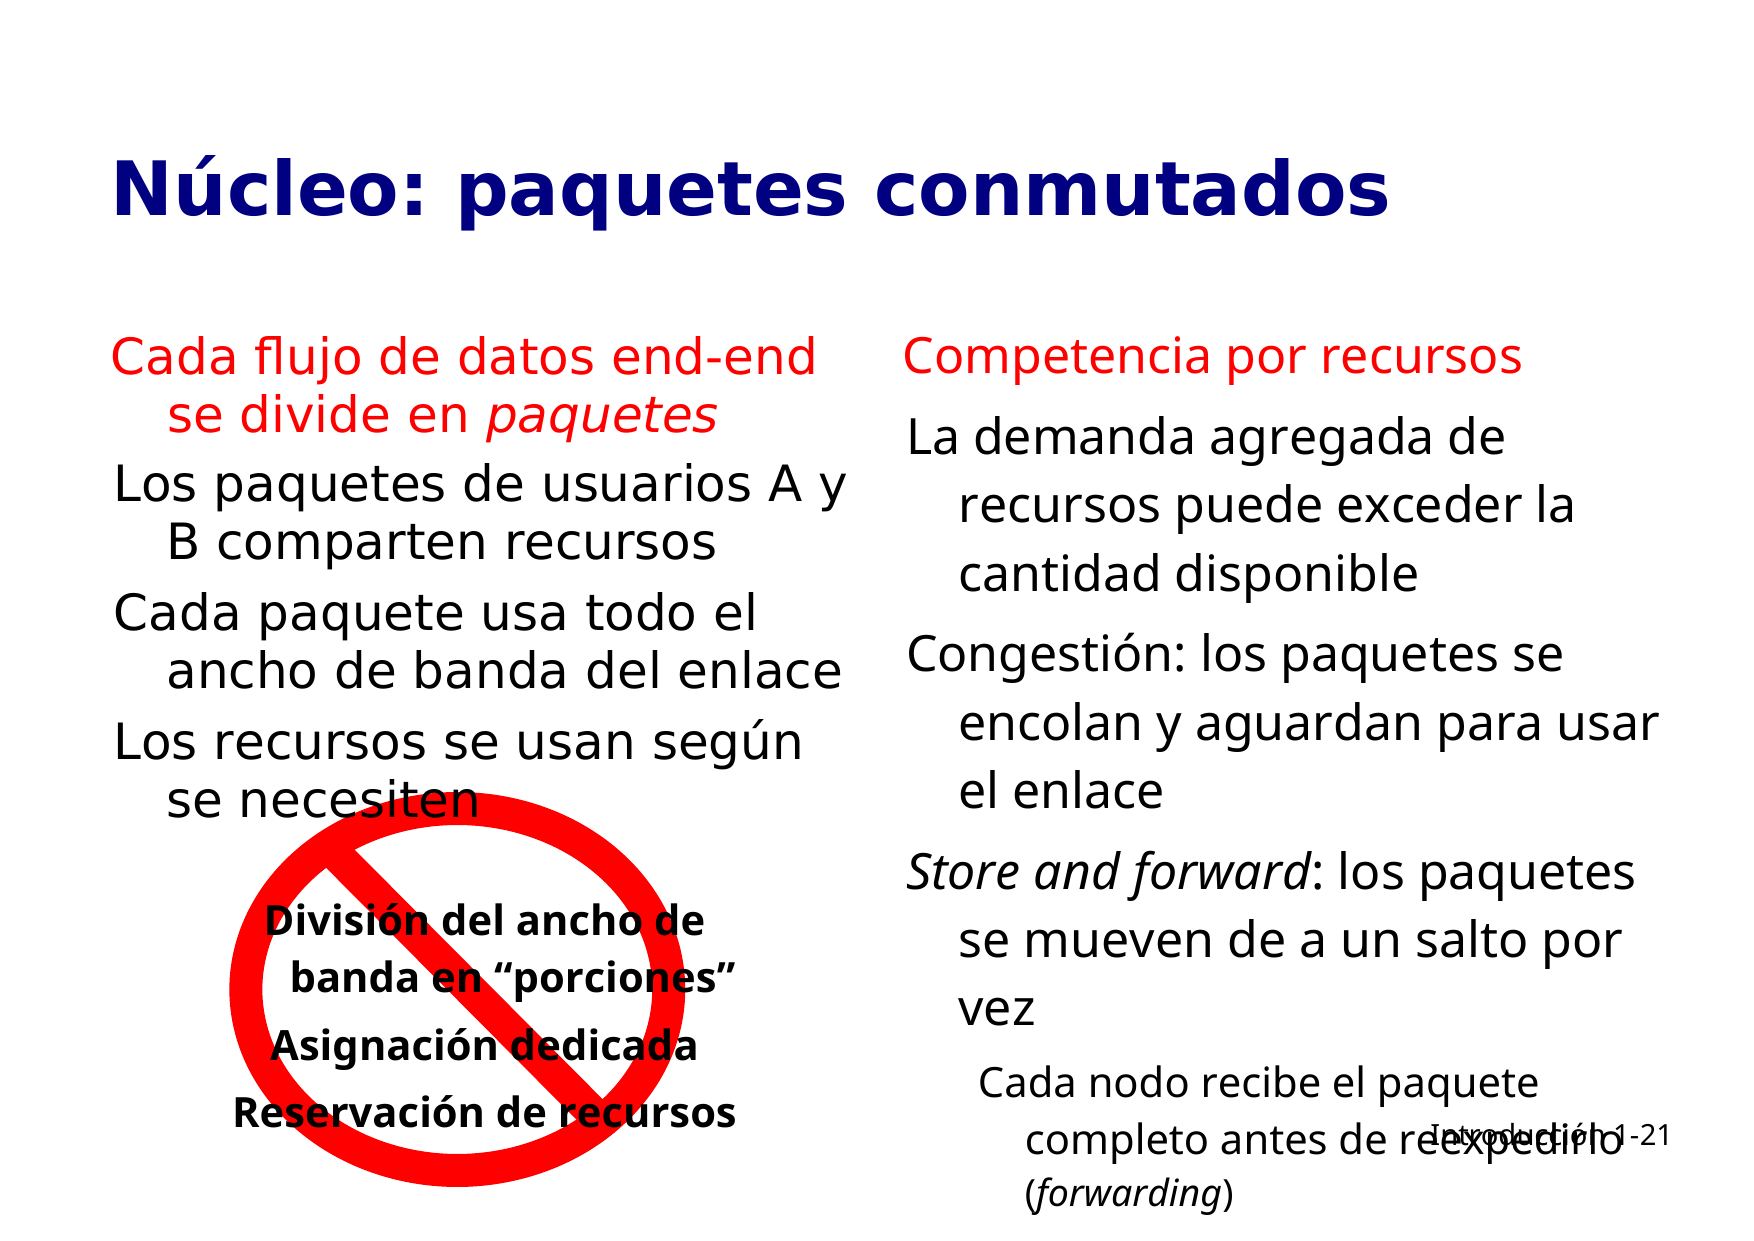

# Núcleo: paquetes conmutados
Cada flujo de datos end-end se divide en paquetes
Los paquetes de usuarios A y B comparten recursos
Cada paquete usa todo el ancho de banda del enlace
Los recursos se usan según se necesiten
Competencia por recursos
La demanda agregada de recursos puede exceder la cantidad disponible
Congestión: los paquetes se encolan y aguardan para usar el enlace
Store and forward: los paquetes se mueven de a un salto por vez
Cada nodo recibe el paquete completo antes de reexpedirlo (forwarding)
División del ancho de
banda en “porciones”
Asignación dedicada
Reservación de recursos